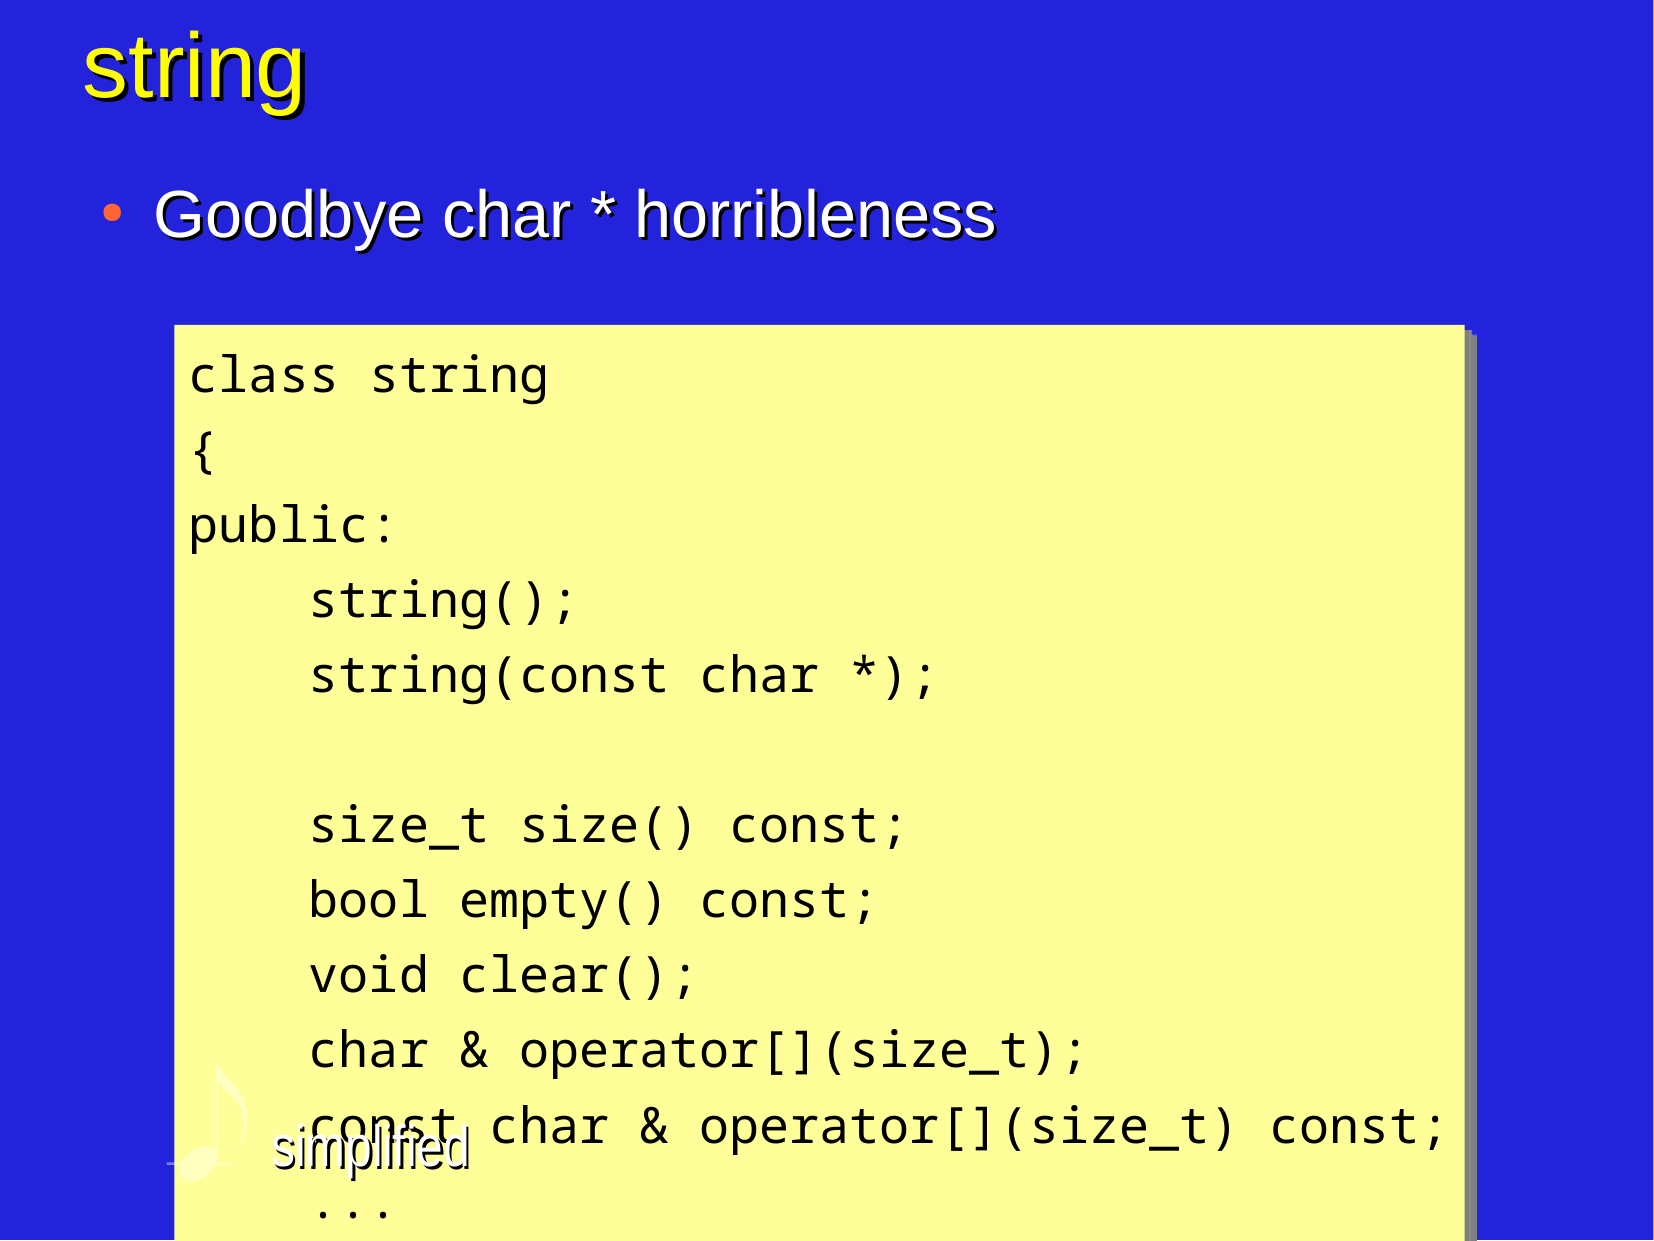

# string
Goodbye char * horribleness
class string
{
public:
 string();
 string(const char *);
 size_t size() const;
 bool empty() const;
 void clear();
 char & operator[](size_t);
 const char & operator[](size_t) const;
 ...
};
simplified